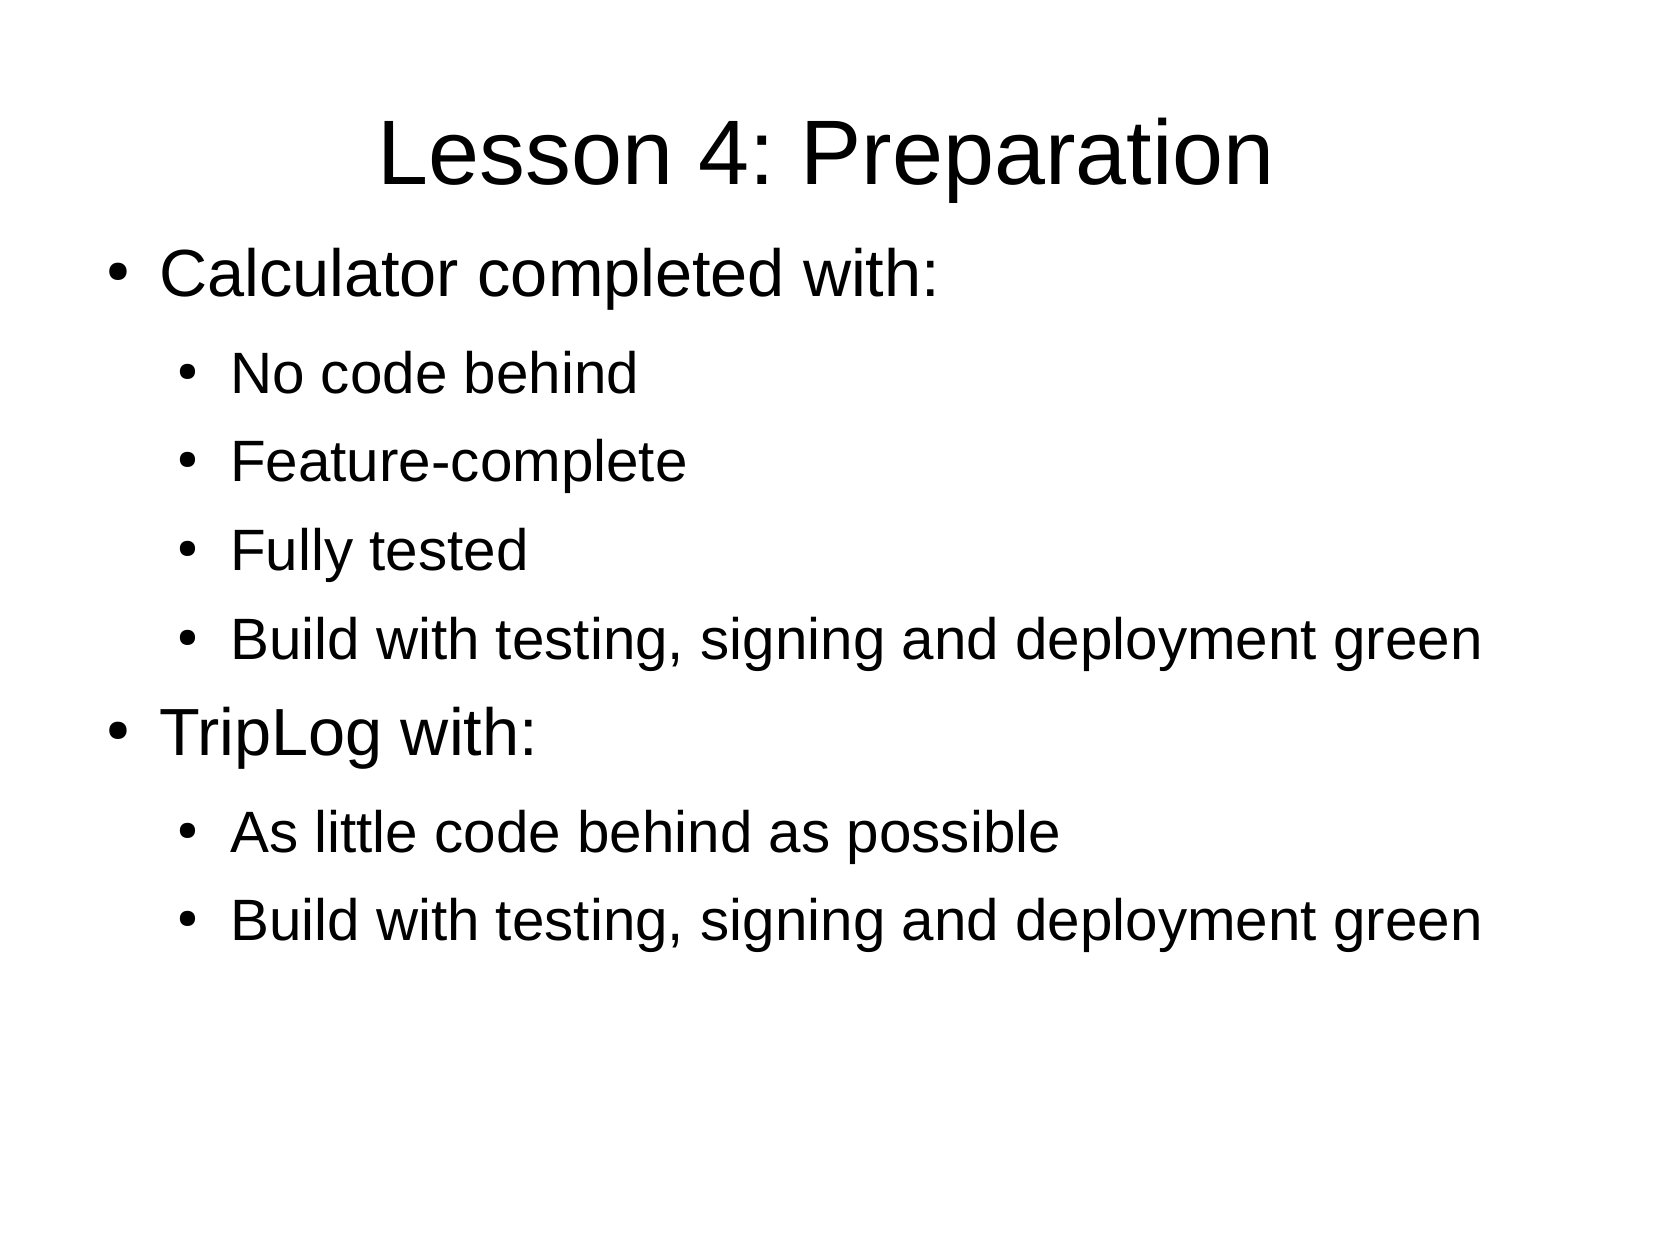

# Lesson 4: Preparation
Calculator completed with:
No code behind
Feature-complete
Fully tested
Build with testing, signing and deployment green
TripLog with:
As little code behind as possible
Build with testing, signing and deployment green